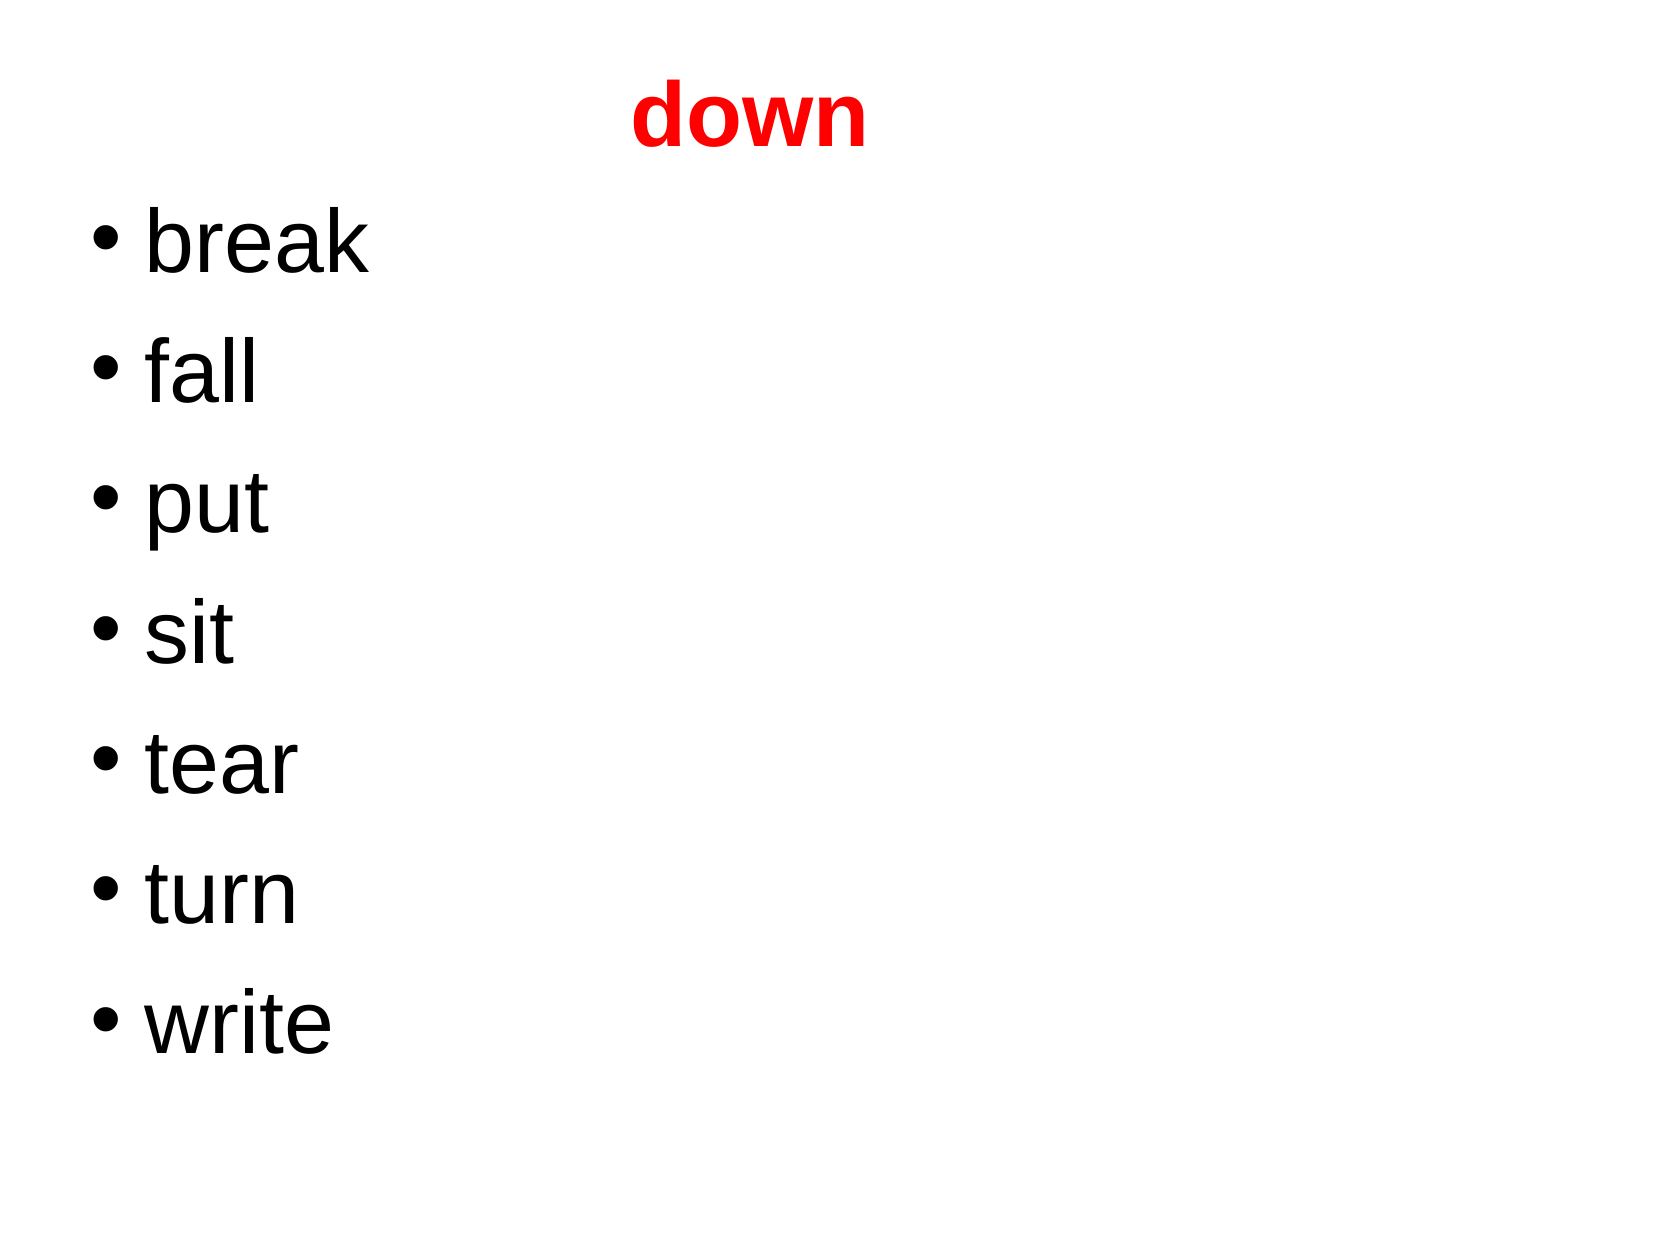

# down
break
fall
put
sit
tear
turn
write